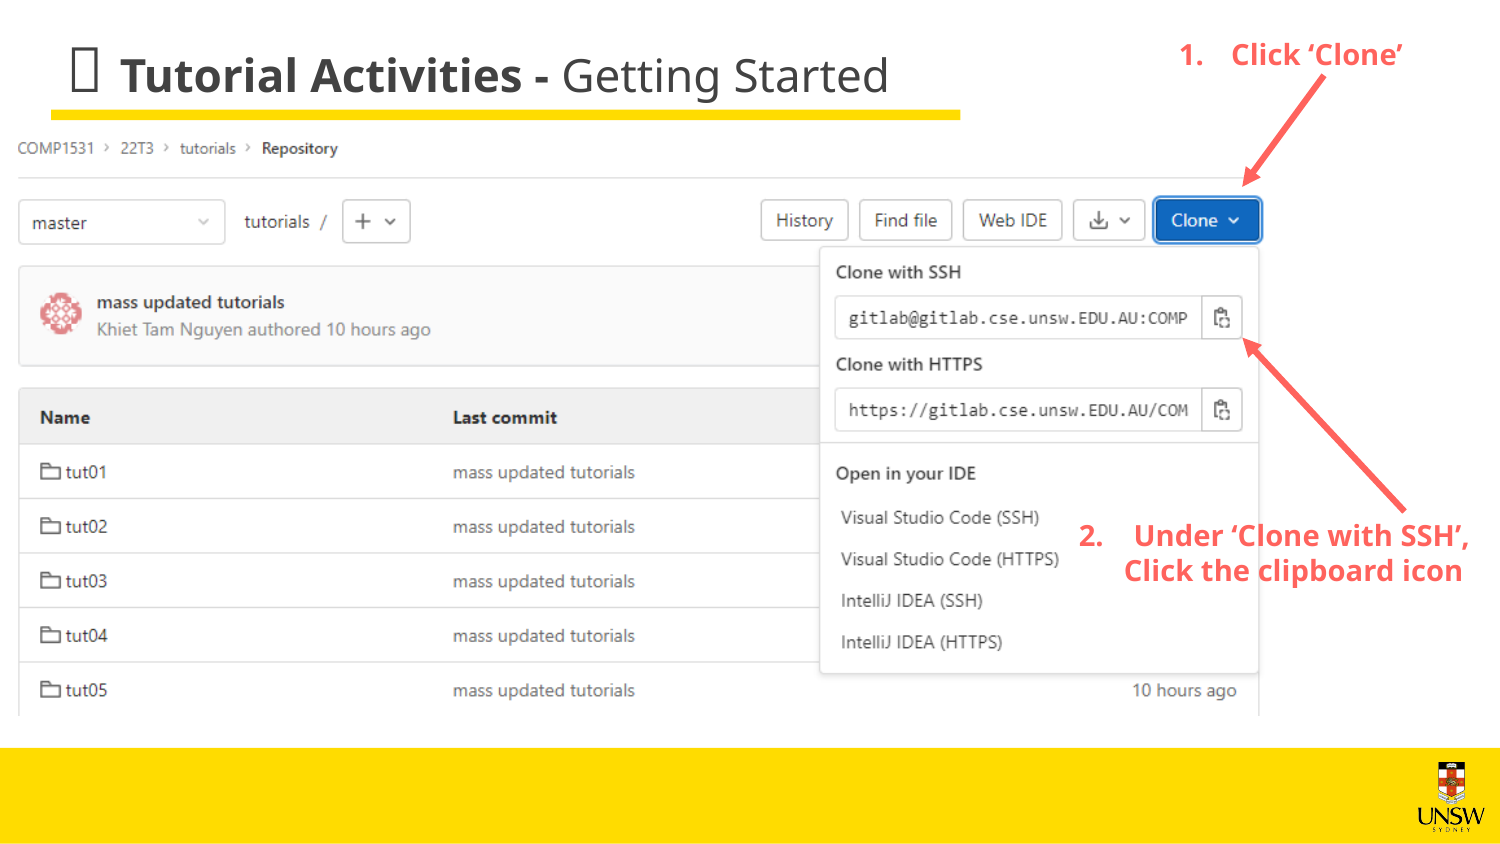

🧠 Tutorial Activities - Getting Started
Click ‘Clone’
2. Under ‘Clone with SSH’,
 Click the clipboard icon